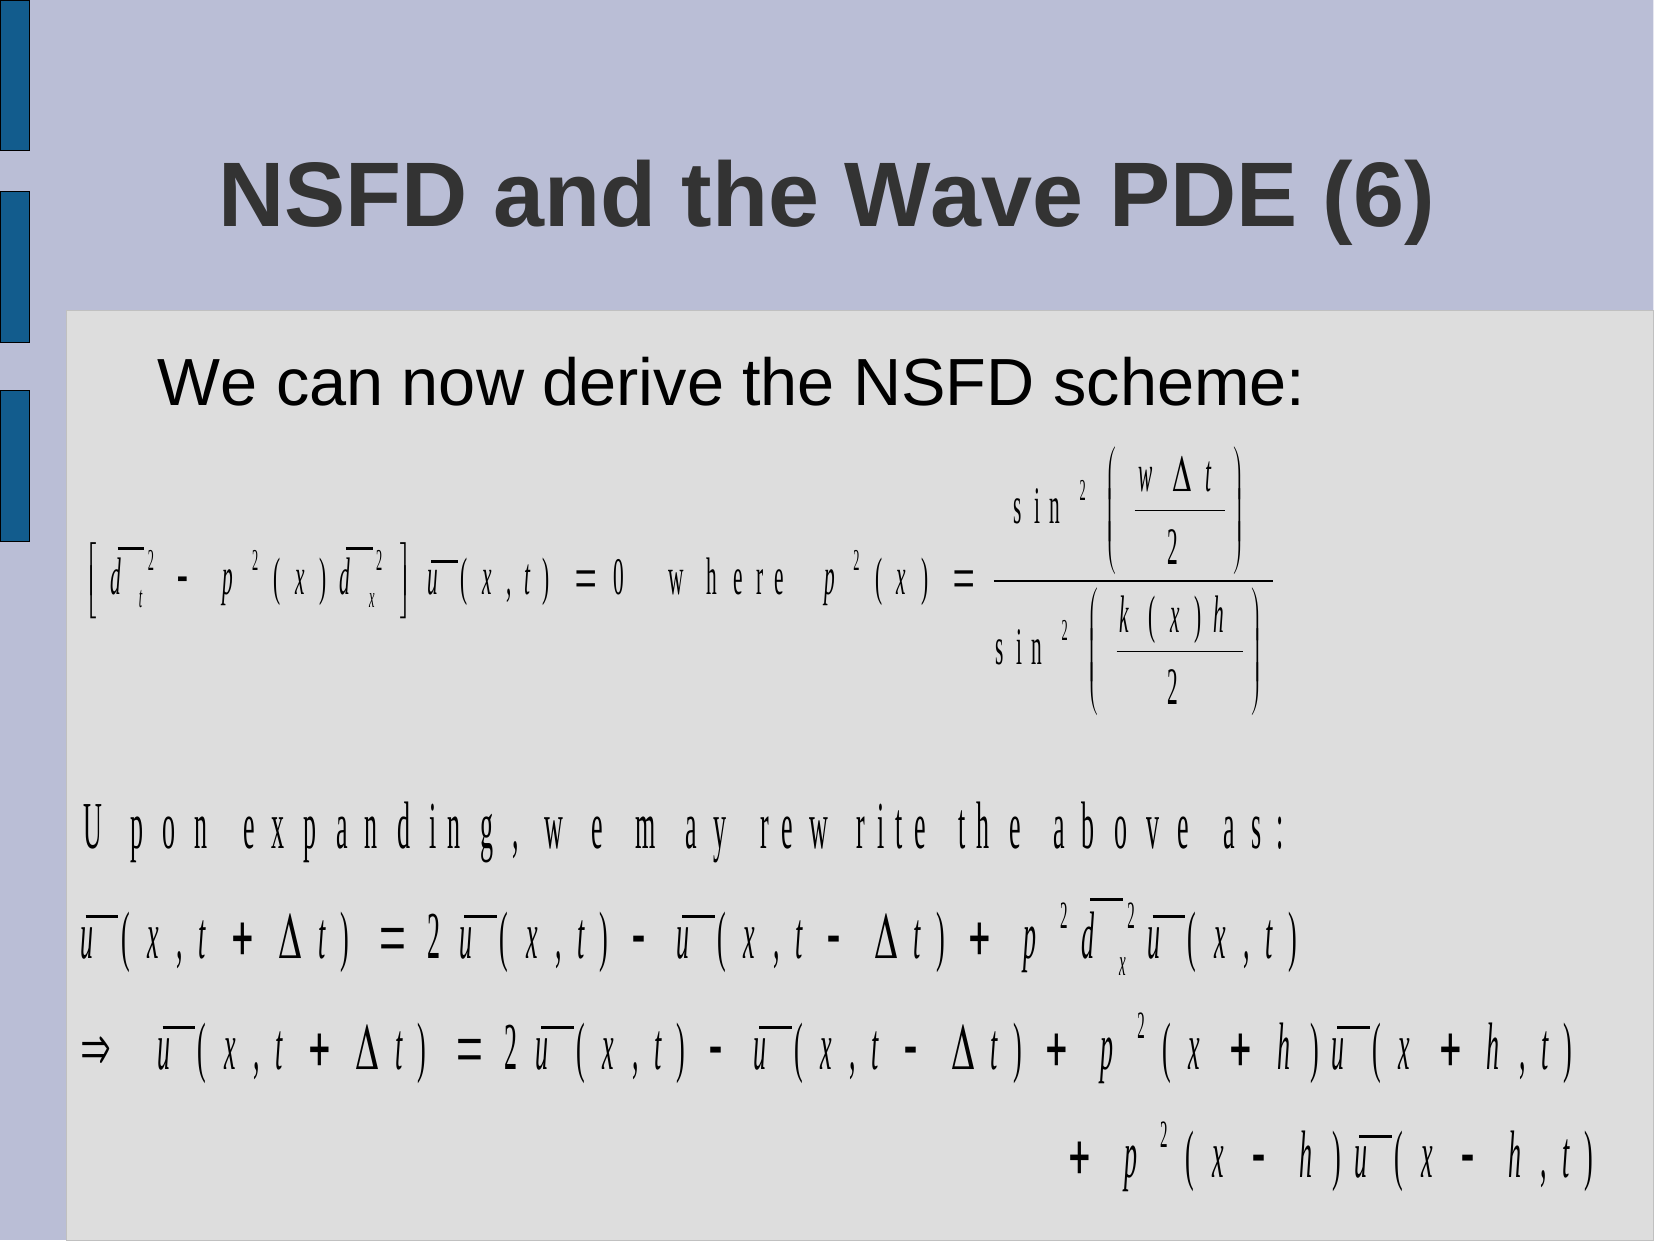

# NSFD and the Wave PDE (6)
 We can now derive the NSFD scheme: